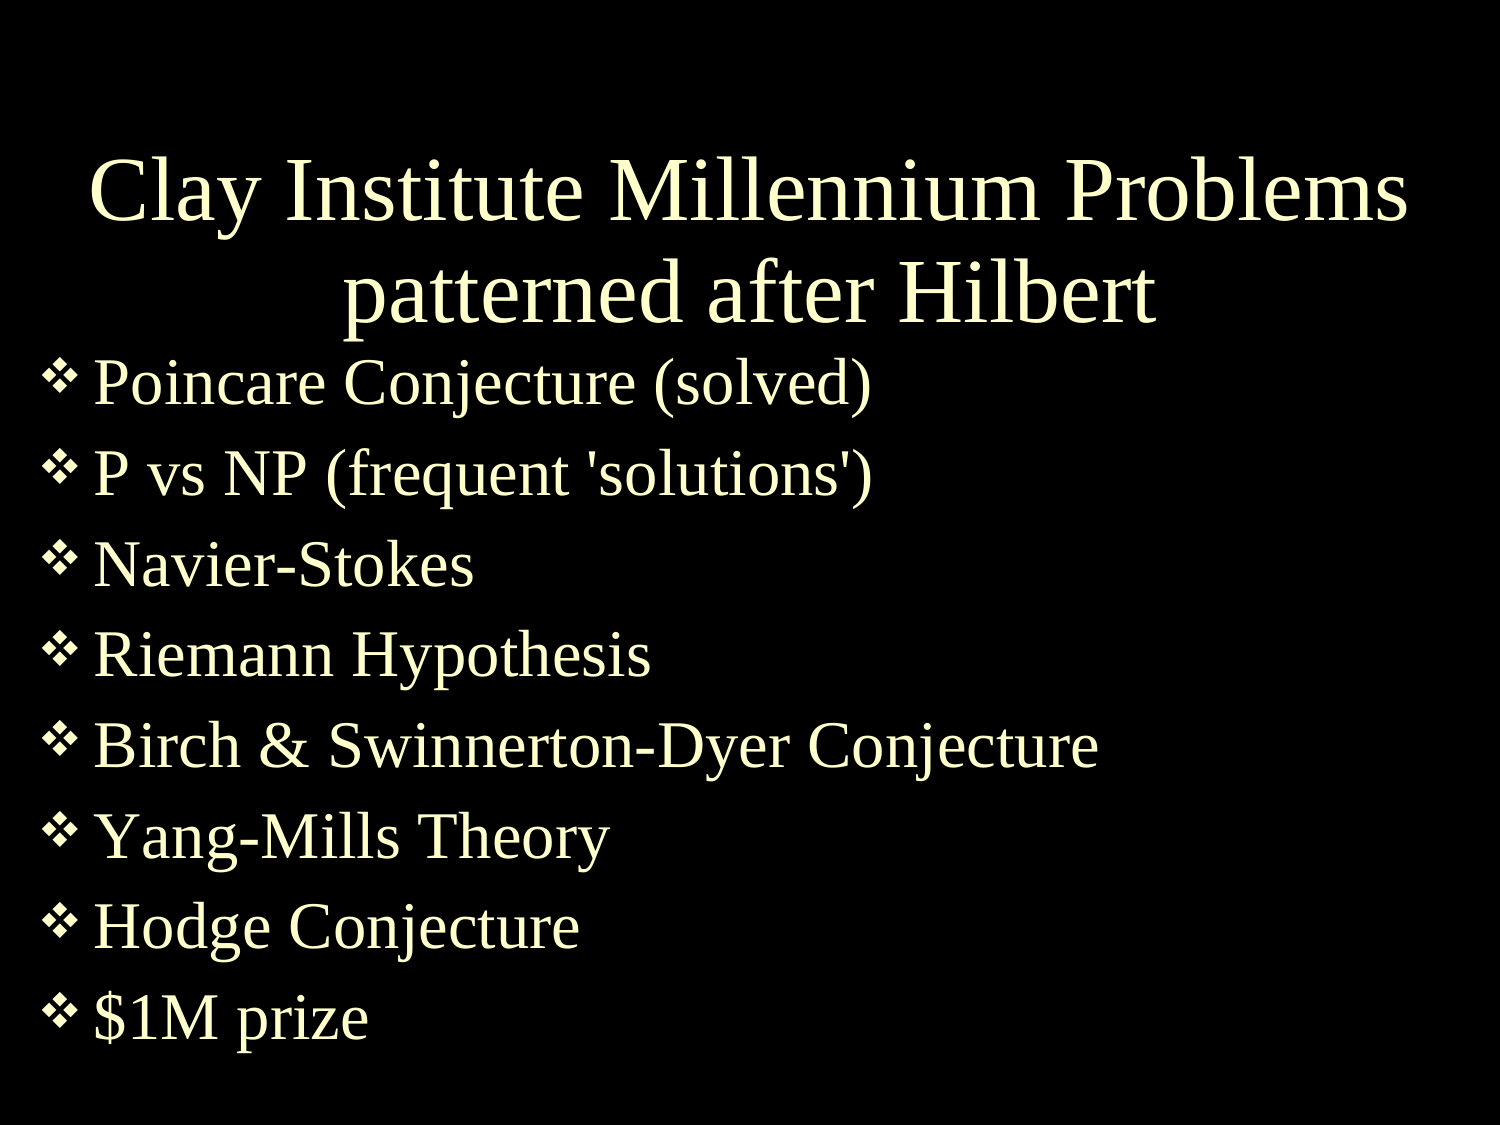

# Clay Institute Millennium Problems patterned after Hilbert
Poincare Conjecture (solved)
P vs NP (frequent 'solutions')
Navier-Stokes
Riemann Hypothesis
Birch & Swinnerton-Dyer Conjecture
Yang-Mills Theory
Hodge Conjecture
$1M prize